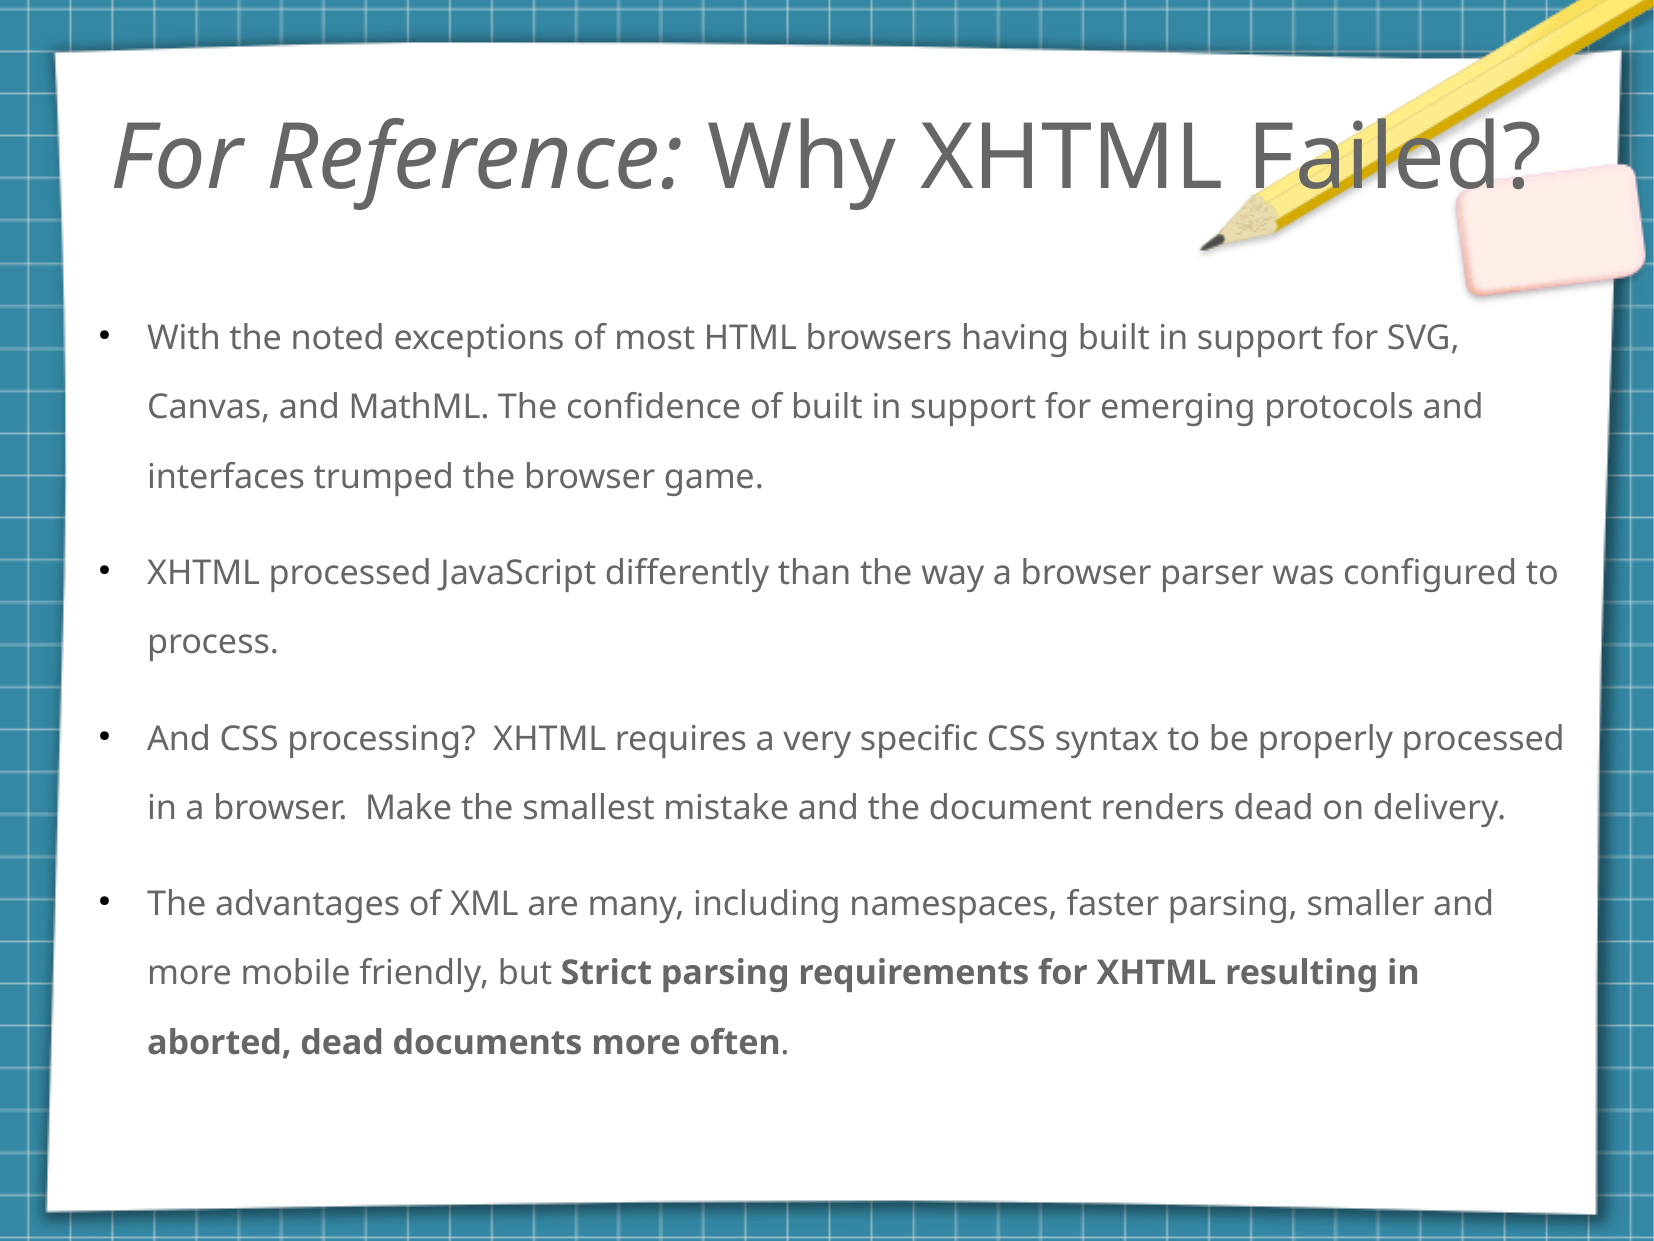

# For Reference: Why XHTML Failed?
With the noted exceptions of most HTML browsers having built in support for SVG, Canvas, and MathML. The confidence of built in support for emerging protocols and interfaces trumped the browser game.
XHTML processed JavaScript differently than the way a browser parser was configured to process.
And CSS processing? XHTML requires a very specific CSS syntax to be properly processed in a browser. Make the smallest mistake and the document renders dead on delivery.
The advantages of XML are many, including namespaces, faster parsing, smaller and more mobile friendly, but Strict parsing requirements for XHTML resulting in aborted, dead documents more often.